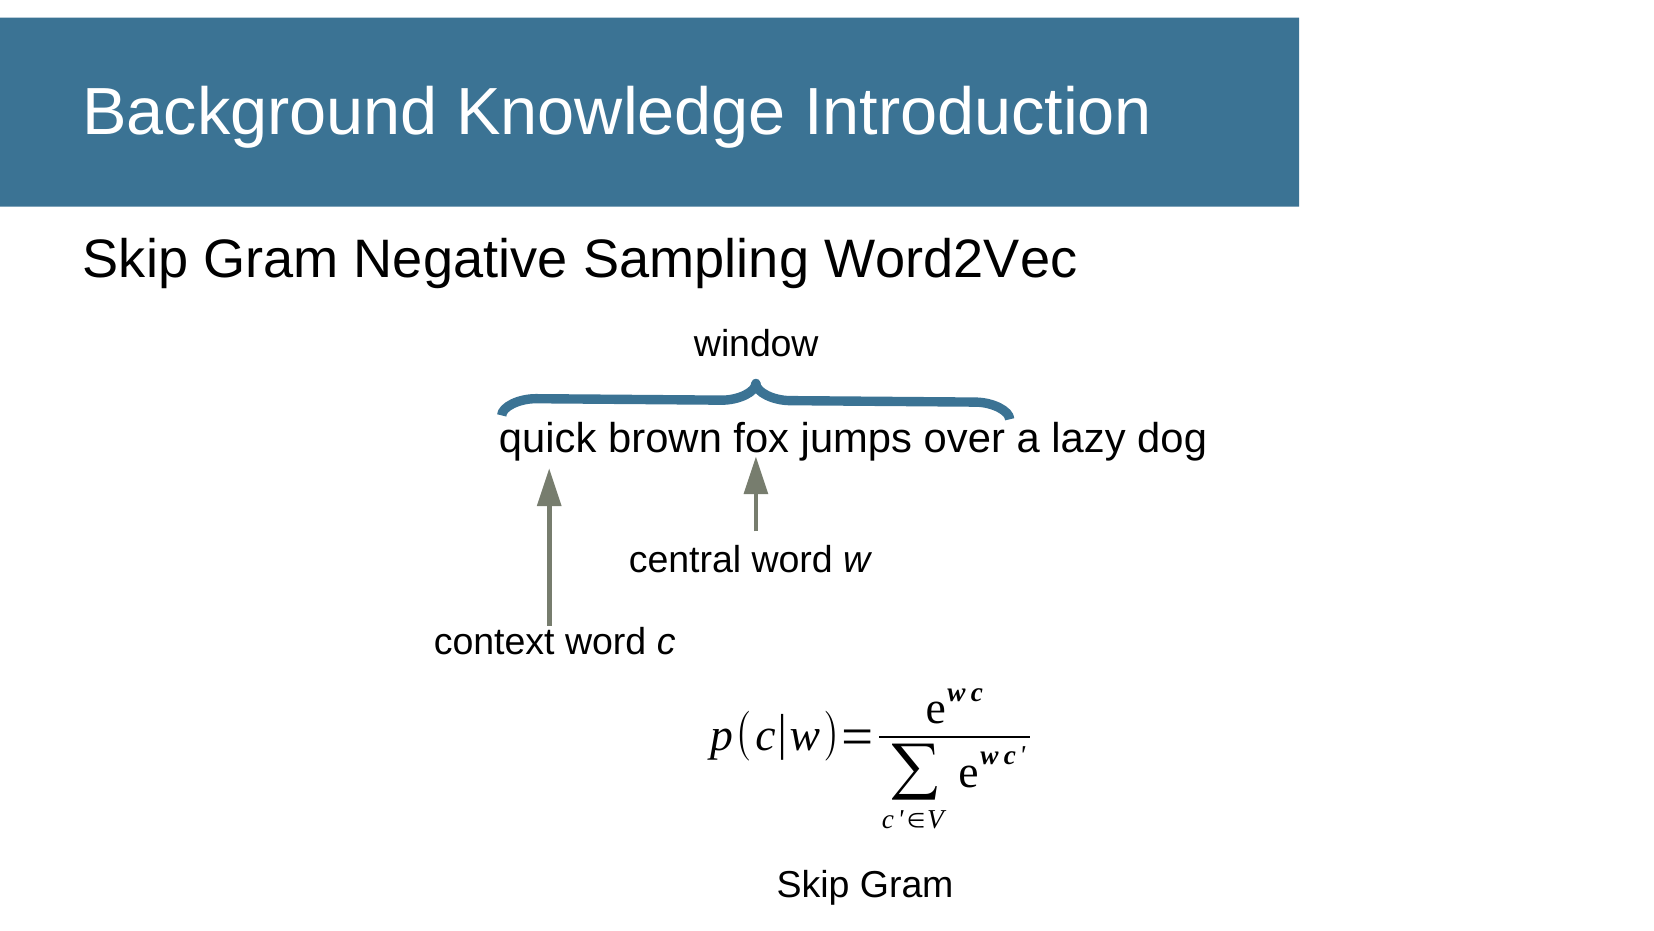

# Background Knowledge Introduction
Skip Gram Negative Sampling Word2Vec
window
quick brown fox jumps over a lazy dog
central word w
context word c
Skip Gram